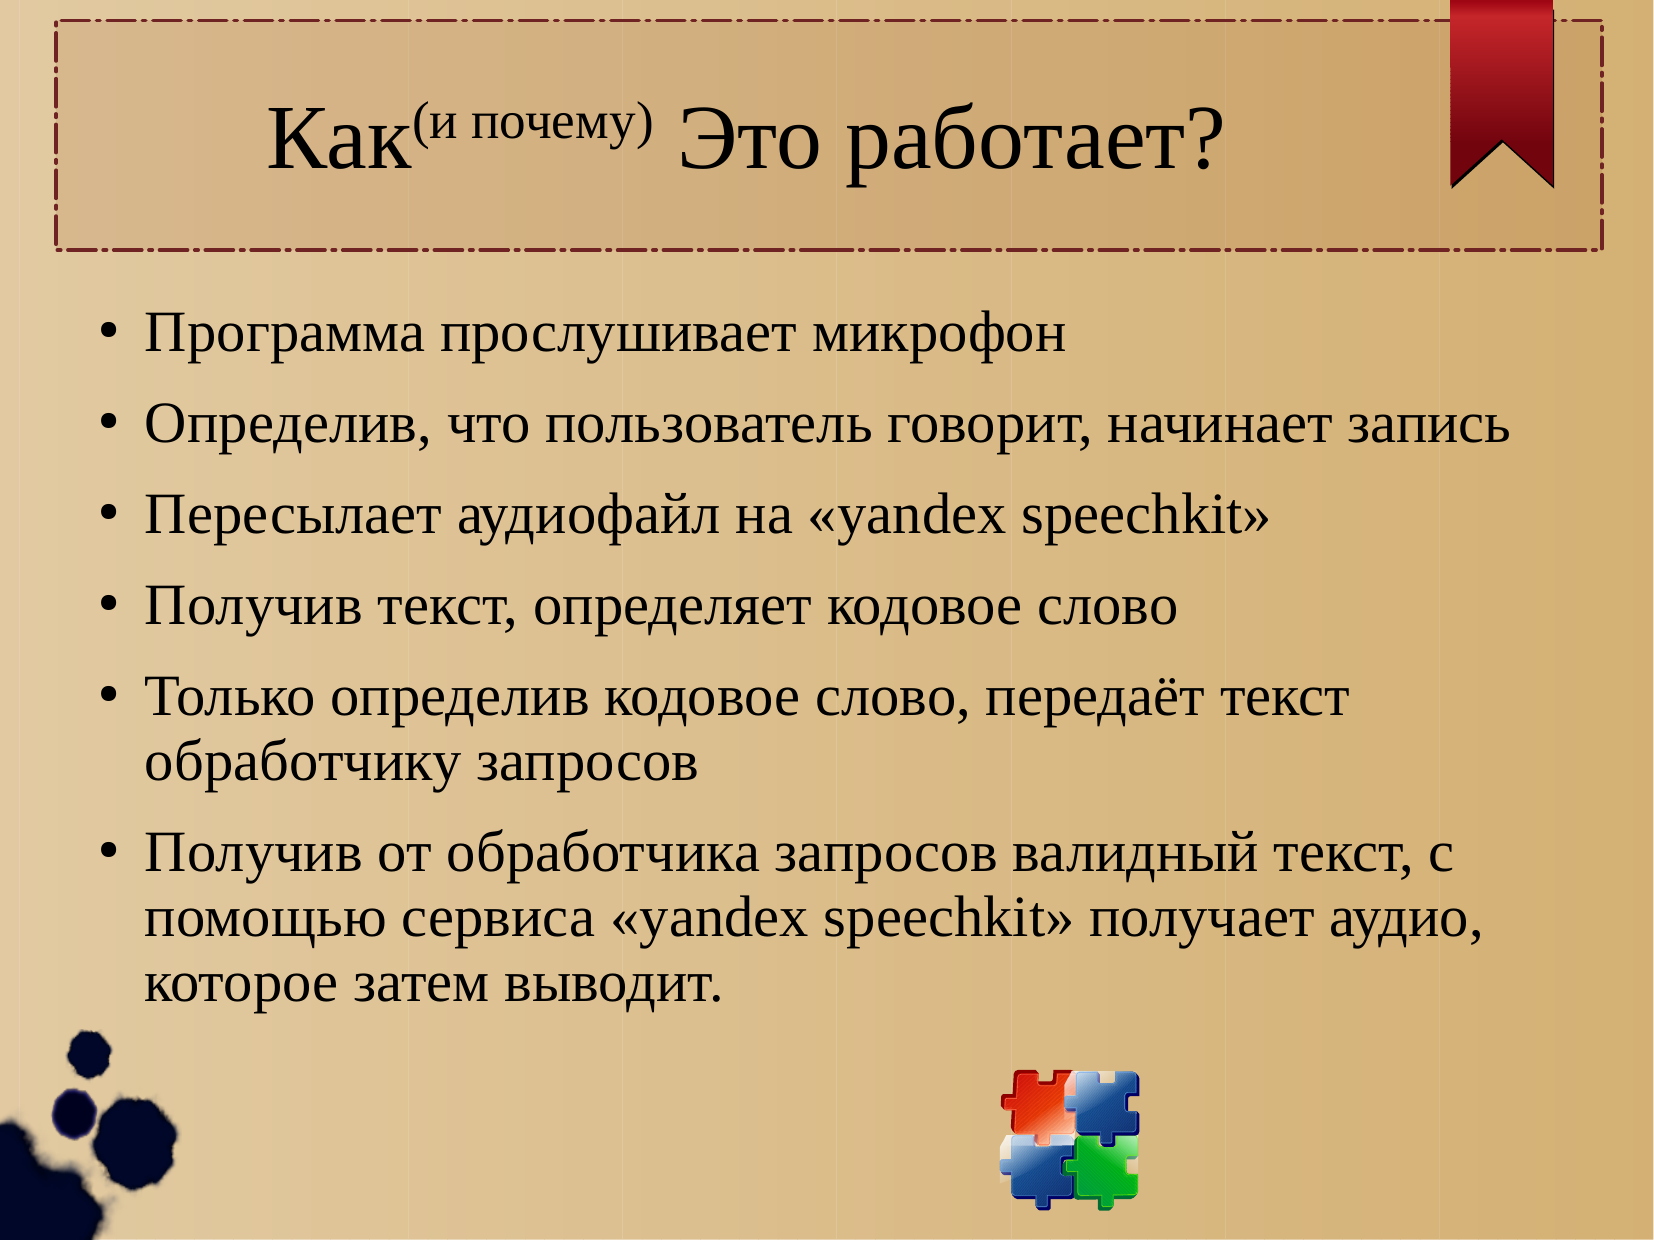

# Как(и почему) Это работает?
Программа прослушивает микрофон
Определив, что пользователь говорит, начинает запись
Пересылает аудиофайл на «yandex speechkit»
Получив текст, определяет кодовое слово
Только определив кодовое слово, передаёт текст обработчику запросов
Получив от обработчика запросов валидный текст, с помощью сервиса «yandex speechkit» получает аудио, которое затем выводит.